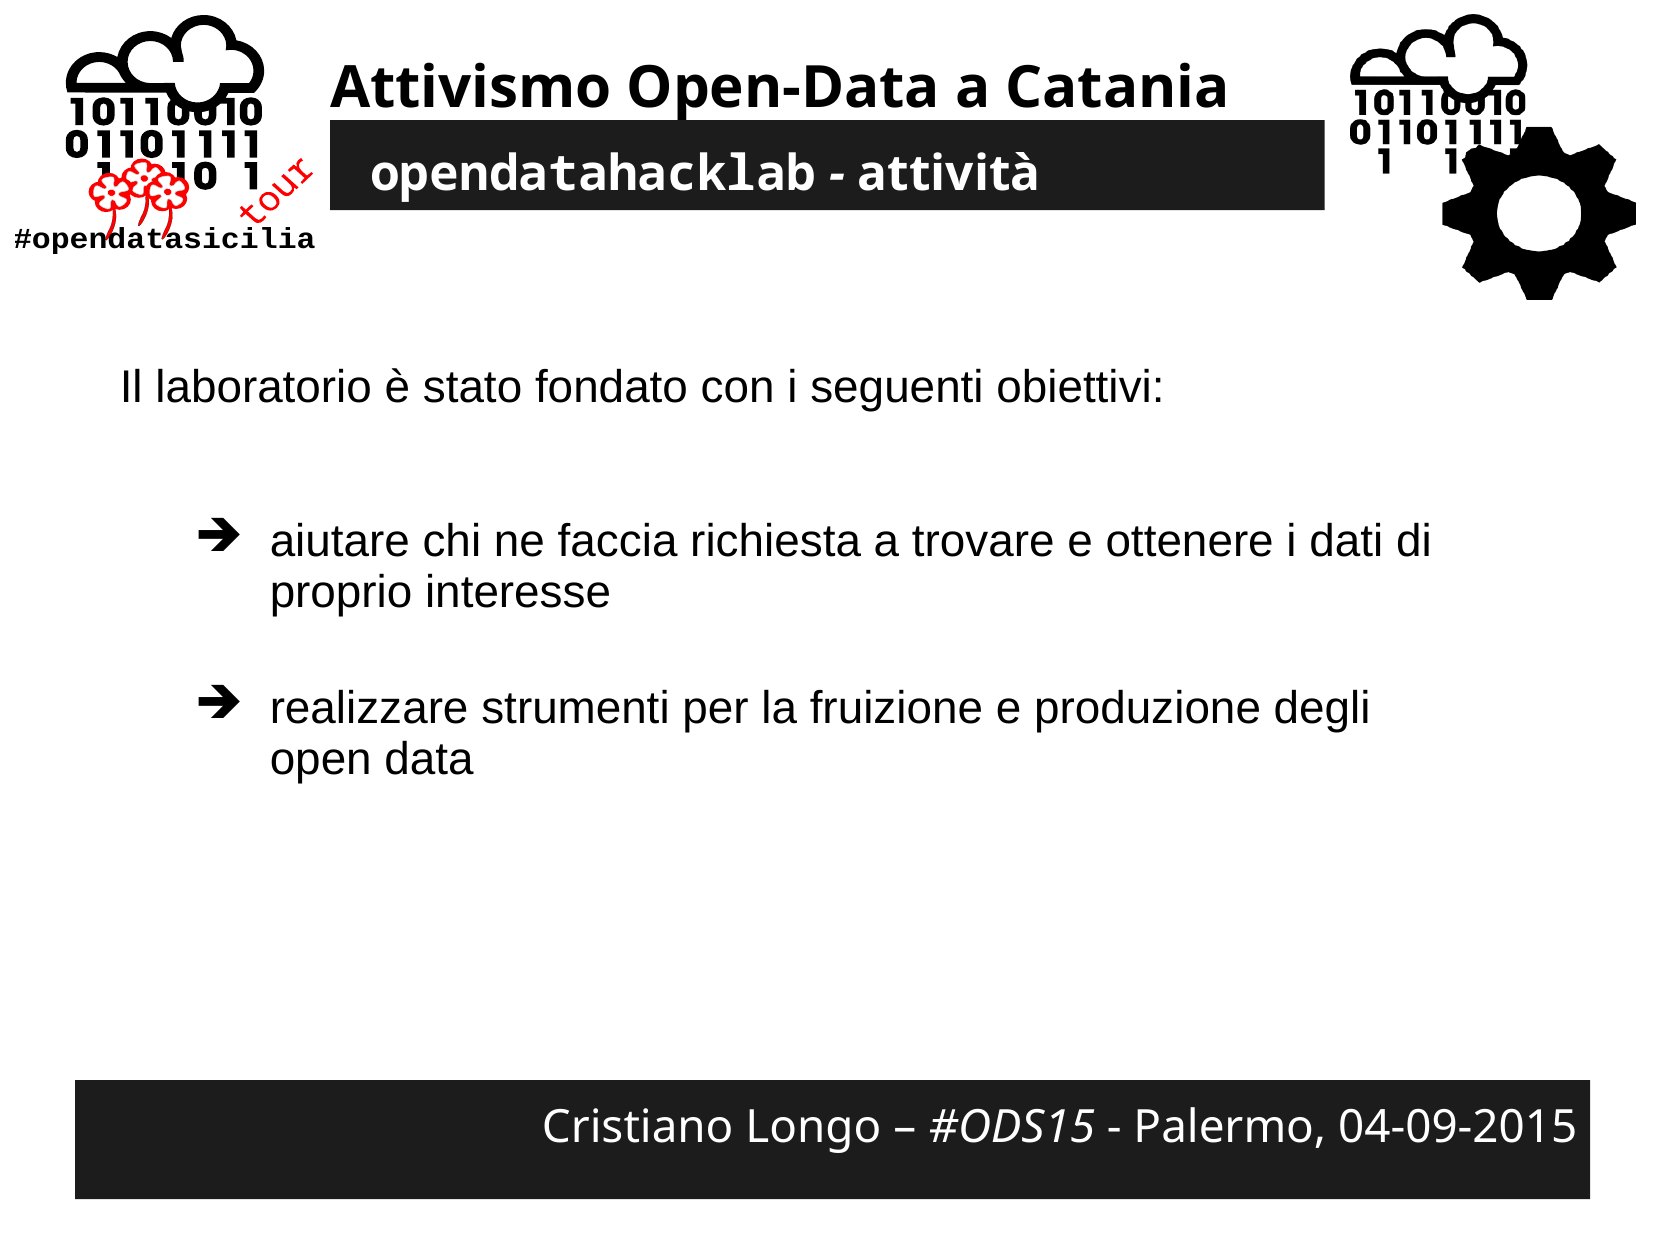

# Attivismo Open-Data a Catania
 opendatahacklab - attività
Il laboratorio è stato fondato con i seguenti obiettivi:
aiutare chi ne faccia richiesta a trovare e ottenere i dati di proprio interesse
realizzare strumenti per la fruizione e produzione degli open data
 Cristiano Longo – #ODS15 - Palermo, 04-09-2015